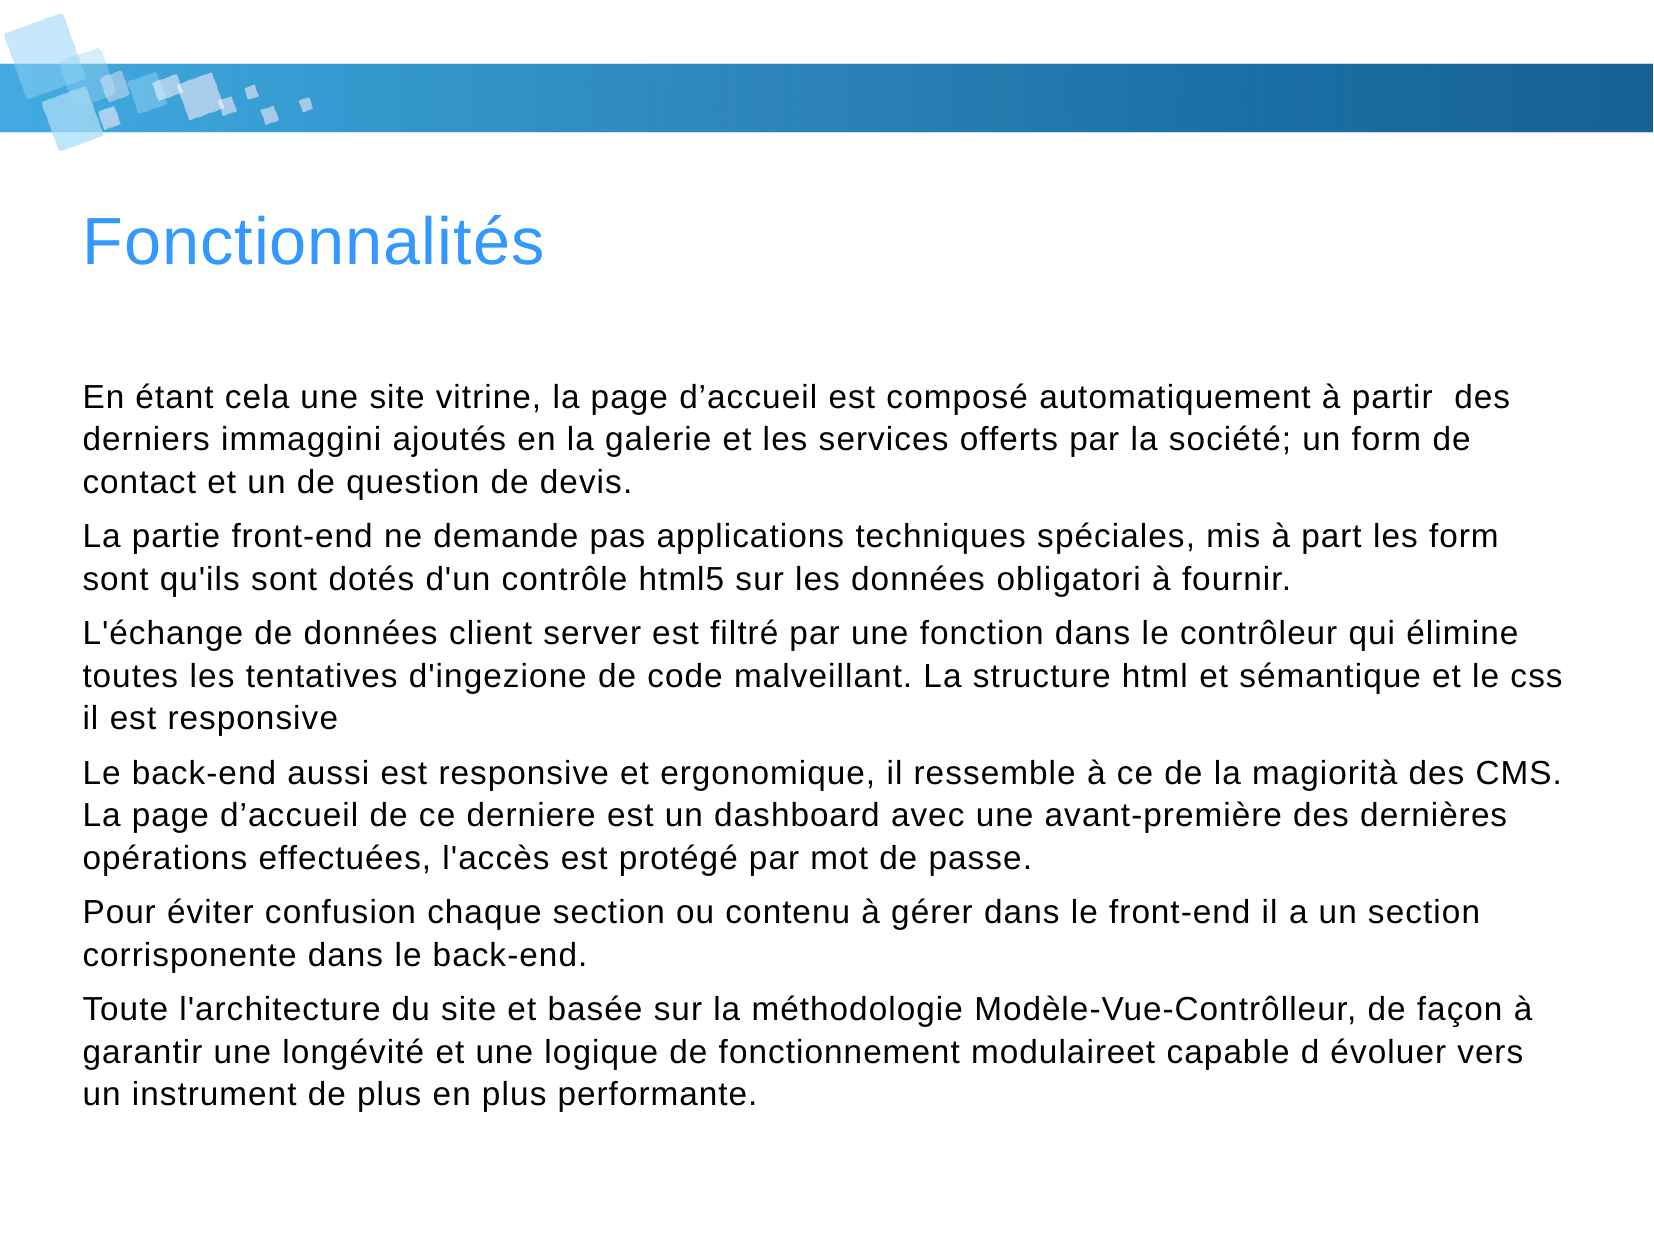

# Fonctionnalités
En étant cela une site vitrine, la page d’accueil est composé automatiquement à partir des derniers immaggini ajoutés en la galerie et les services offerts par la société; un form de contact et un de question de devis.
La partie front-end ne demande pas applications techniques spéciales, mis à part les form sont qu'ils sont dotés d'un contrôle html5 sur les données obligatori à fournir.
L'échange de données client server est filtré par une fonction dans le contrôleur qui élimine toutes les tentatives d'ingezione de code malveillant. La structure html et sémantique et le css il est responsive
Le back-end aussi est responsive et ergonomique, il ressemble à ce de la magiorità des CMS. La page d’accueil de ce derniere est un dashboard avec une avant-première des dernières opérations effectuées, l'accès est protégé par mot de passe.
Pour éviter confusion chaque section ou contenu à gérer dans le front-end il a un section corrisponente dans le back-end.
Toute l'architecture du site et basée sur la méthodologie Modèle-Vue-Contrôlleur, de façon à garantir une longévité et une logique de fonctionnement modulaireet capable d évoluer vers un instrument de plus en plus performante.